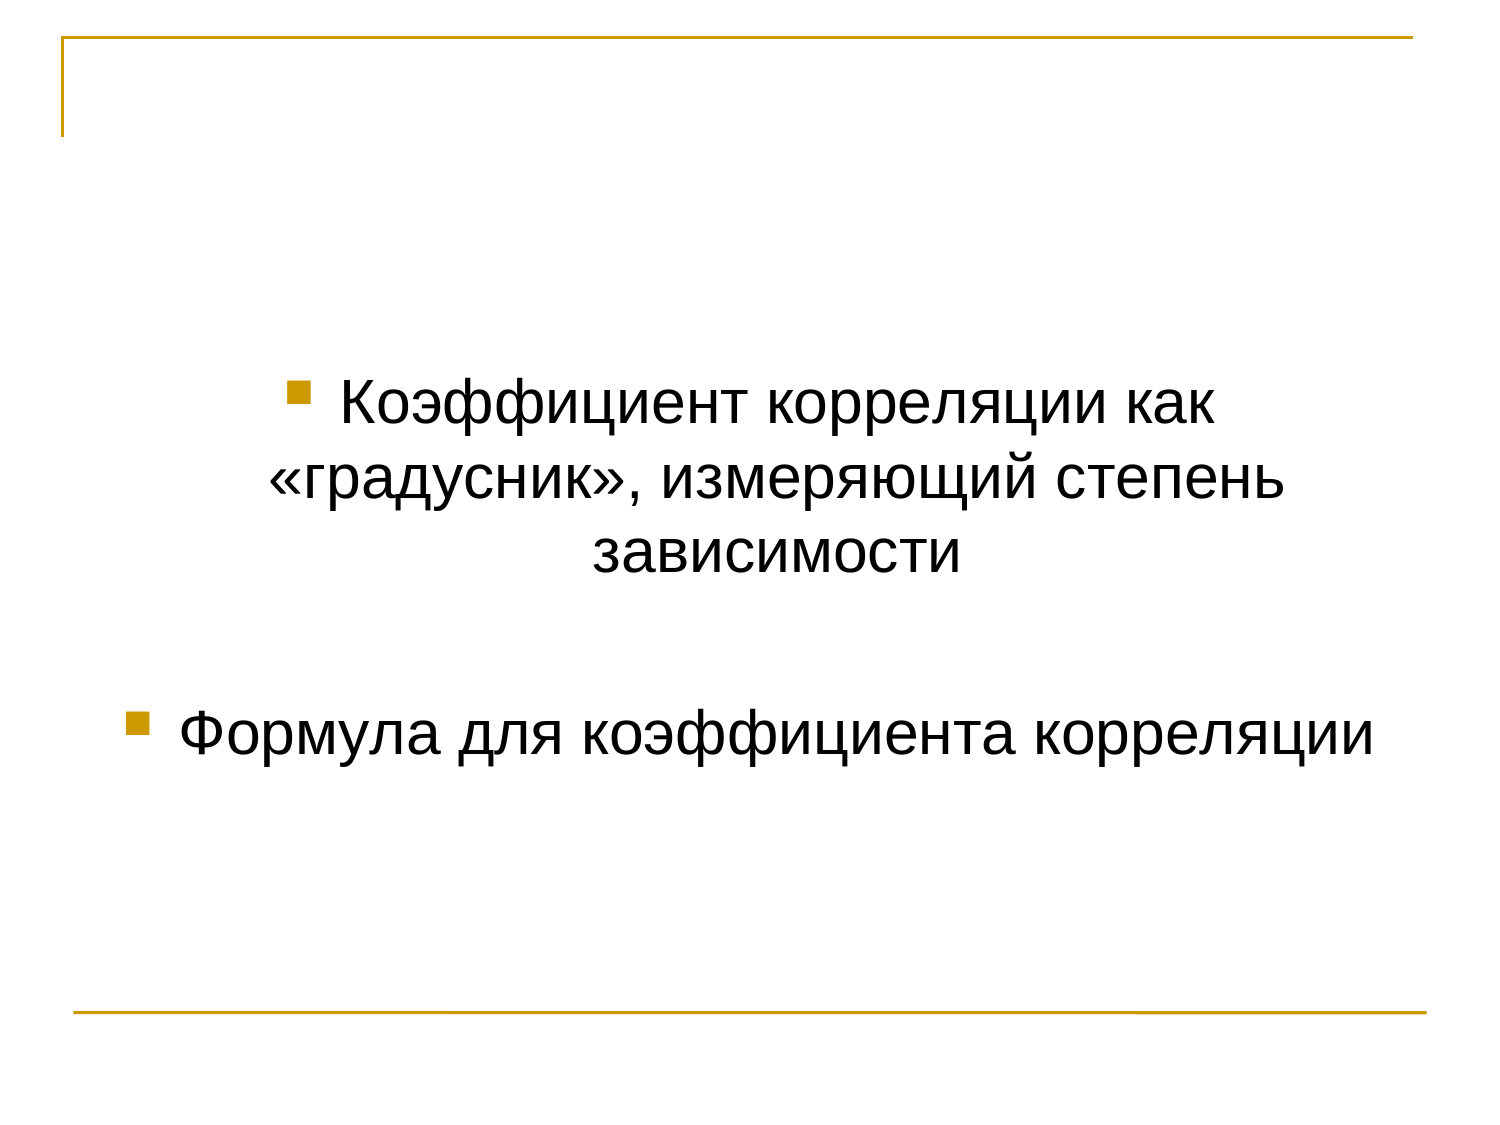

#
Коэффициент корреляции как «градусник», измеряющий степень зависимости
Формула для коэффициента корреляции